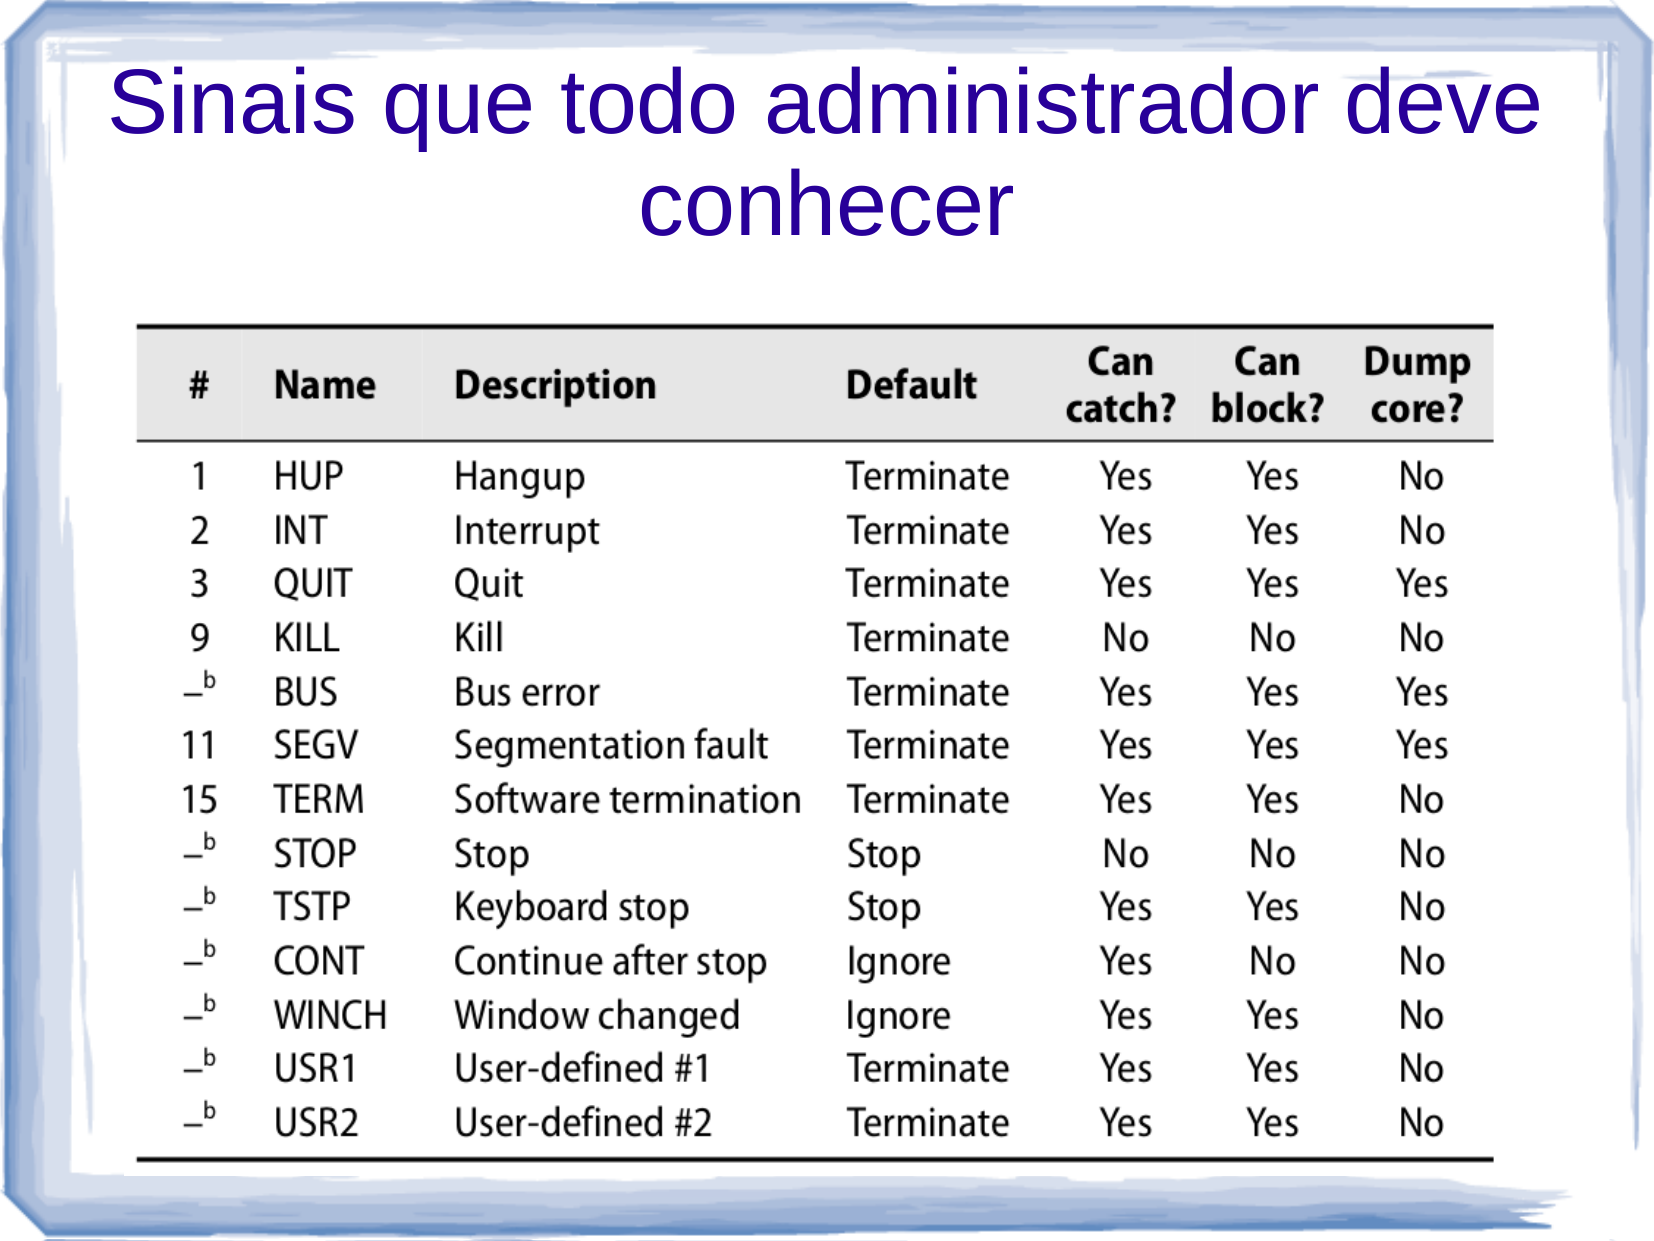

# Sinais que todo administrador deve conhecer